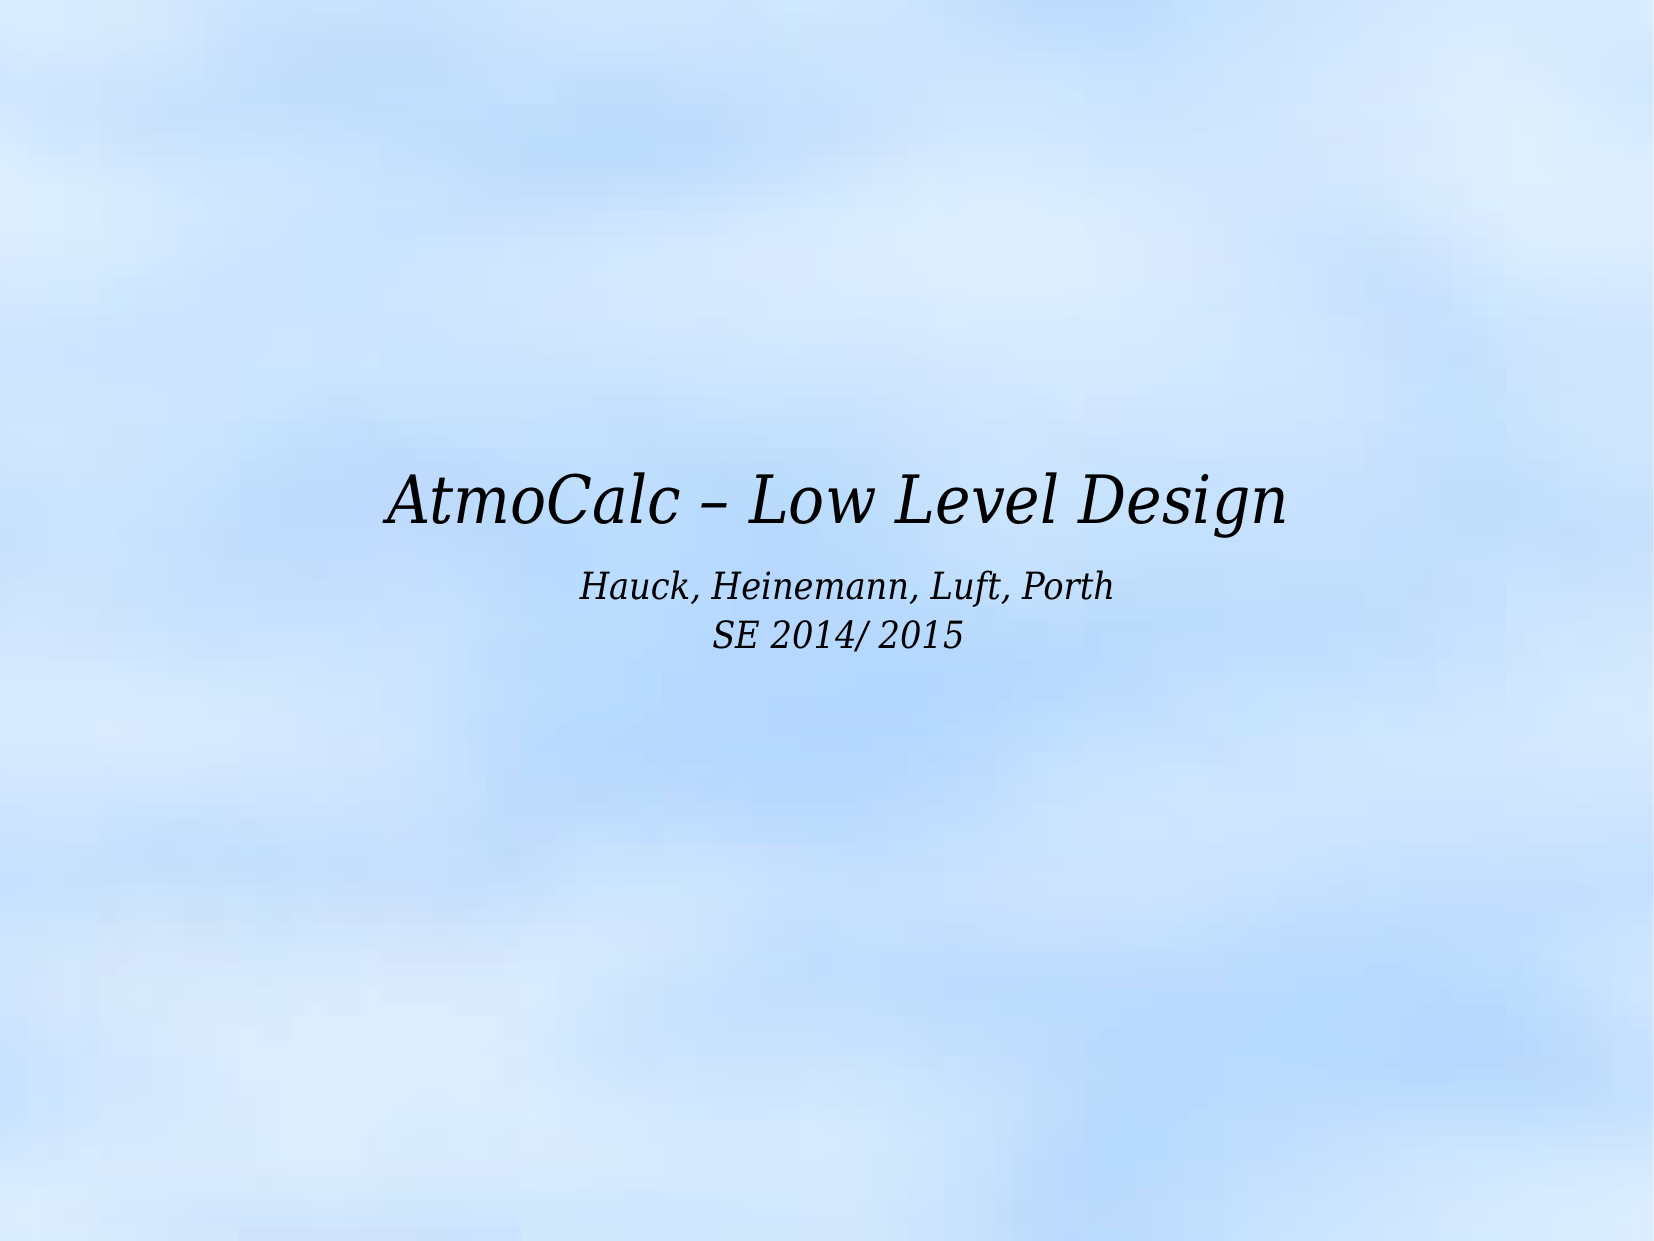

# AtmoCalc – Low Level Design
 Hauck, Heinemann, Luft, Porth
SE 2014/ 2015